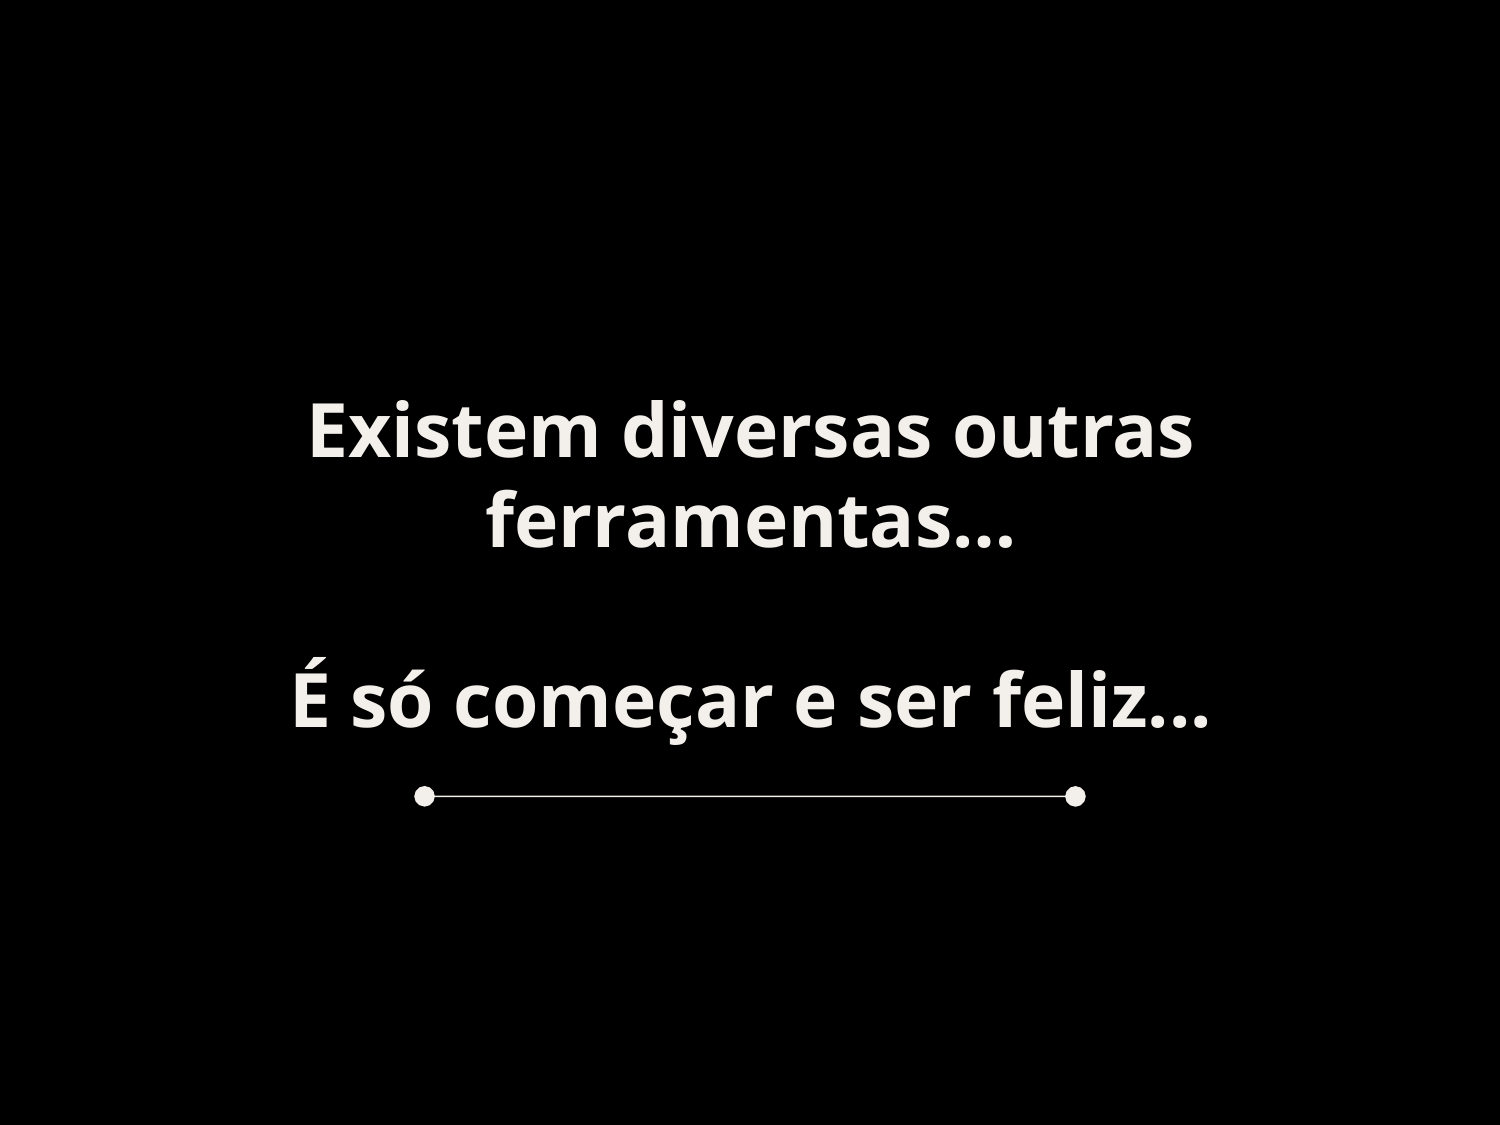

# Existem diversas outras ferramentas… É só começar e ser feliz...